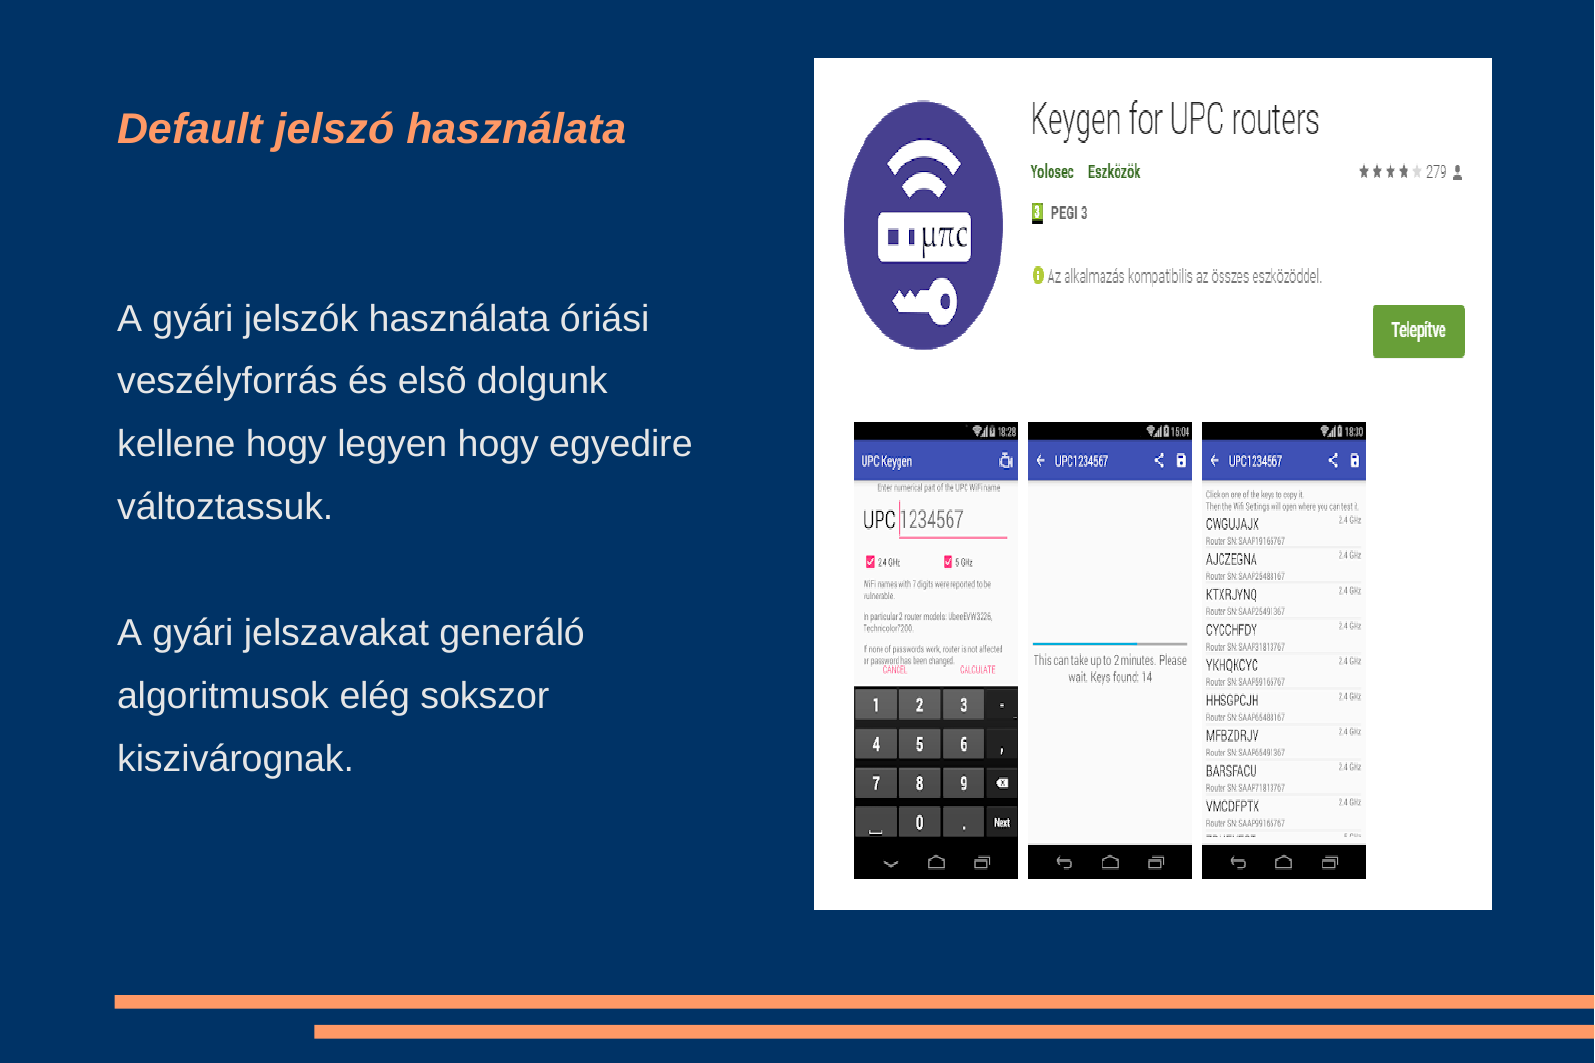

# Default jelszó használata
A gyári jelszók használata óriási veszélyforrás és elsõ dolgunk kellene hogy legyen hogy egyedire változtassuk.
A gyári jelszavakat generáló algoritmusok elég sokszor kiszivárognak.